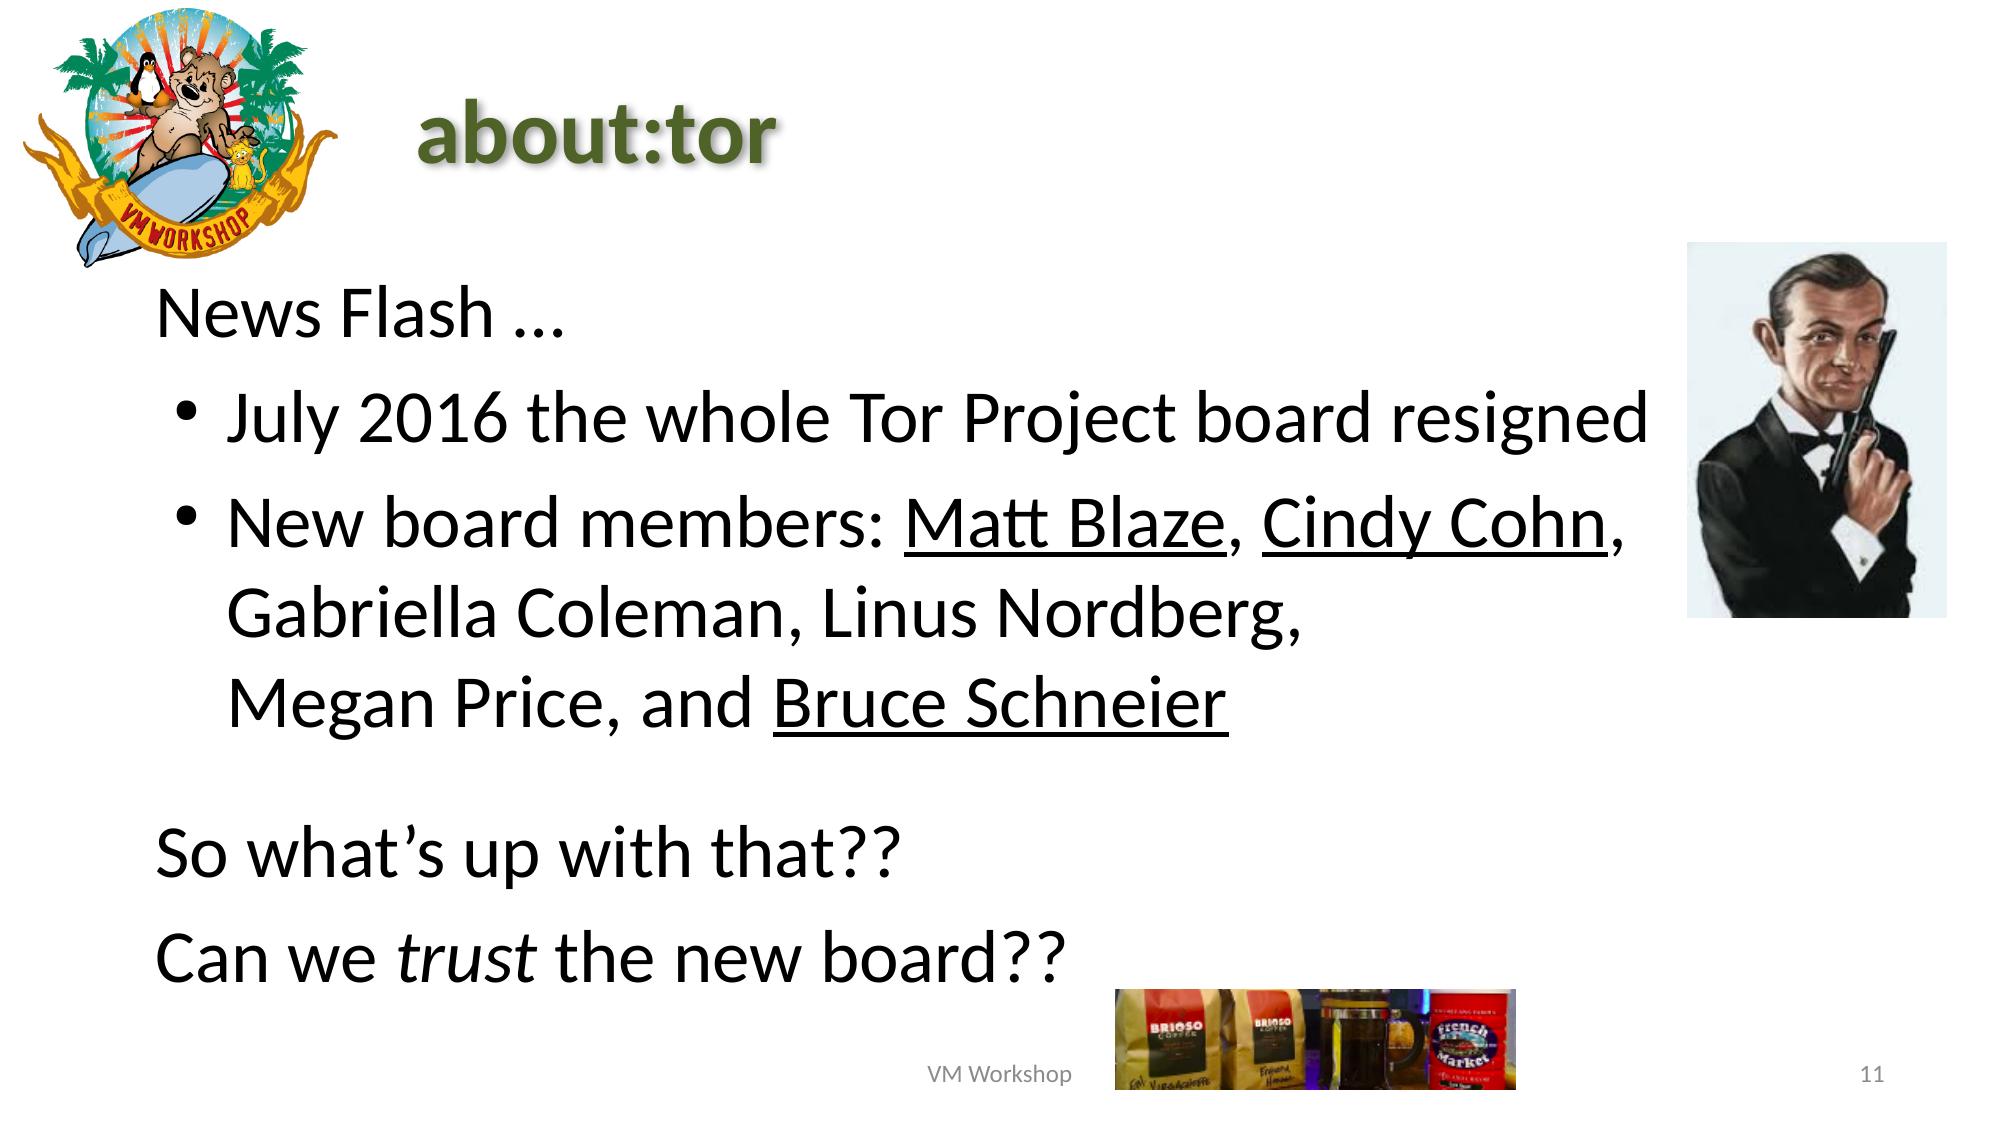

about:tor
# News Flash …
July 2016 the whole Tor Project board resigned
New board members: Matt Blaze, Cindy Cohn,
Gabriella Coleman, Linus Nordberg,
Megan Price, and Bruce Schneier
So what’s up with that??
Can we trust the new board??
VM Workshop
11